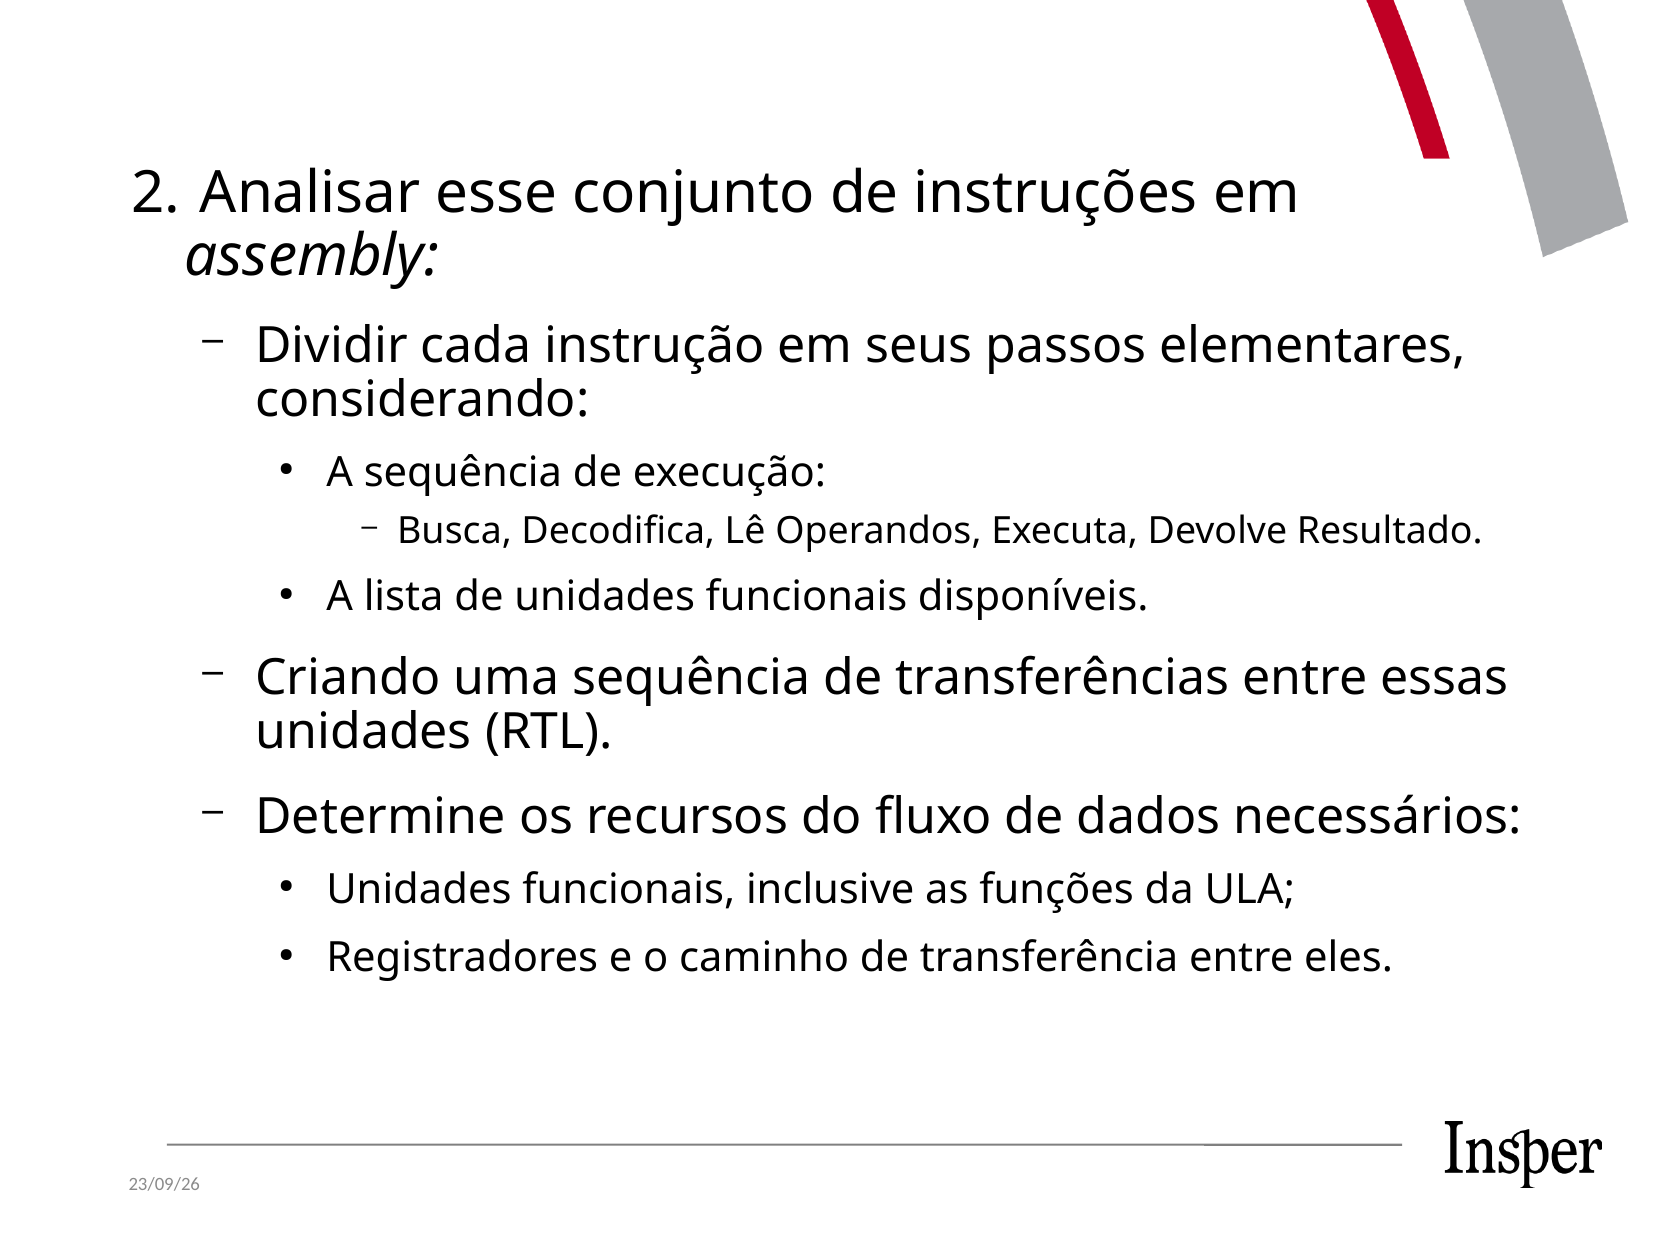

# Analisar esse conjunto de instruções em assembly:
Dividir cada instrução em seus passos elementares, considerando:
A sequência de execução:
Busca, Decodifica, Lê Operandos, Executa, Devolve Resultado.
A lista de unidades funcionais disponíveis.
Criando uma sequência de transferências entre essas unidades (RTL).
Determine os recursos do fluxo de dados necessários:
Unidades funcionais, inclusive as funções da ULA;
Registradores e o caminho de transferência entre eles.